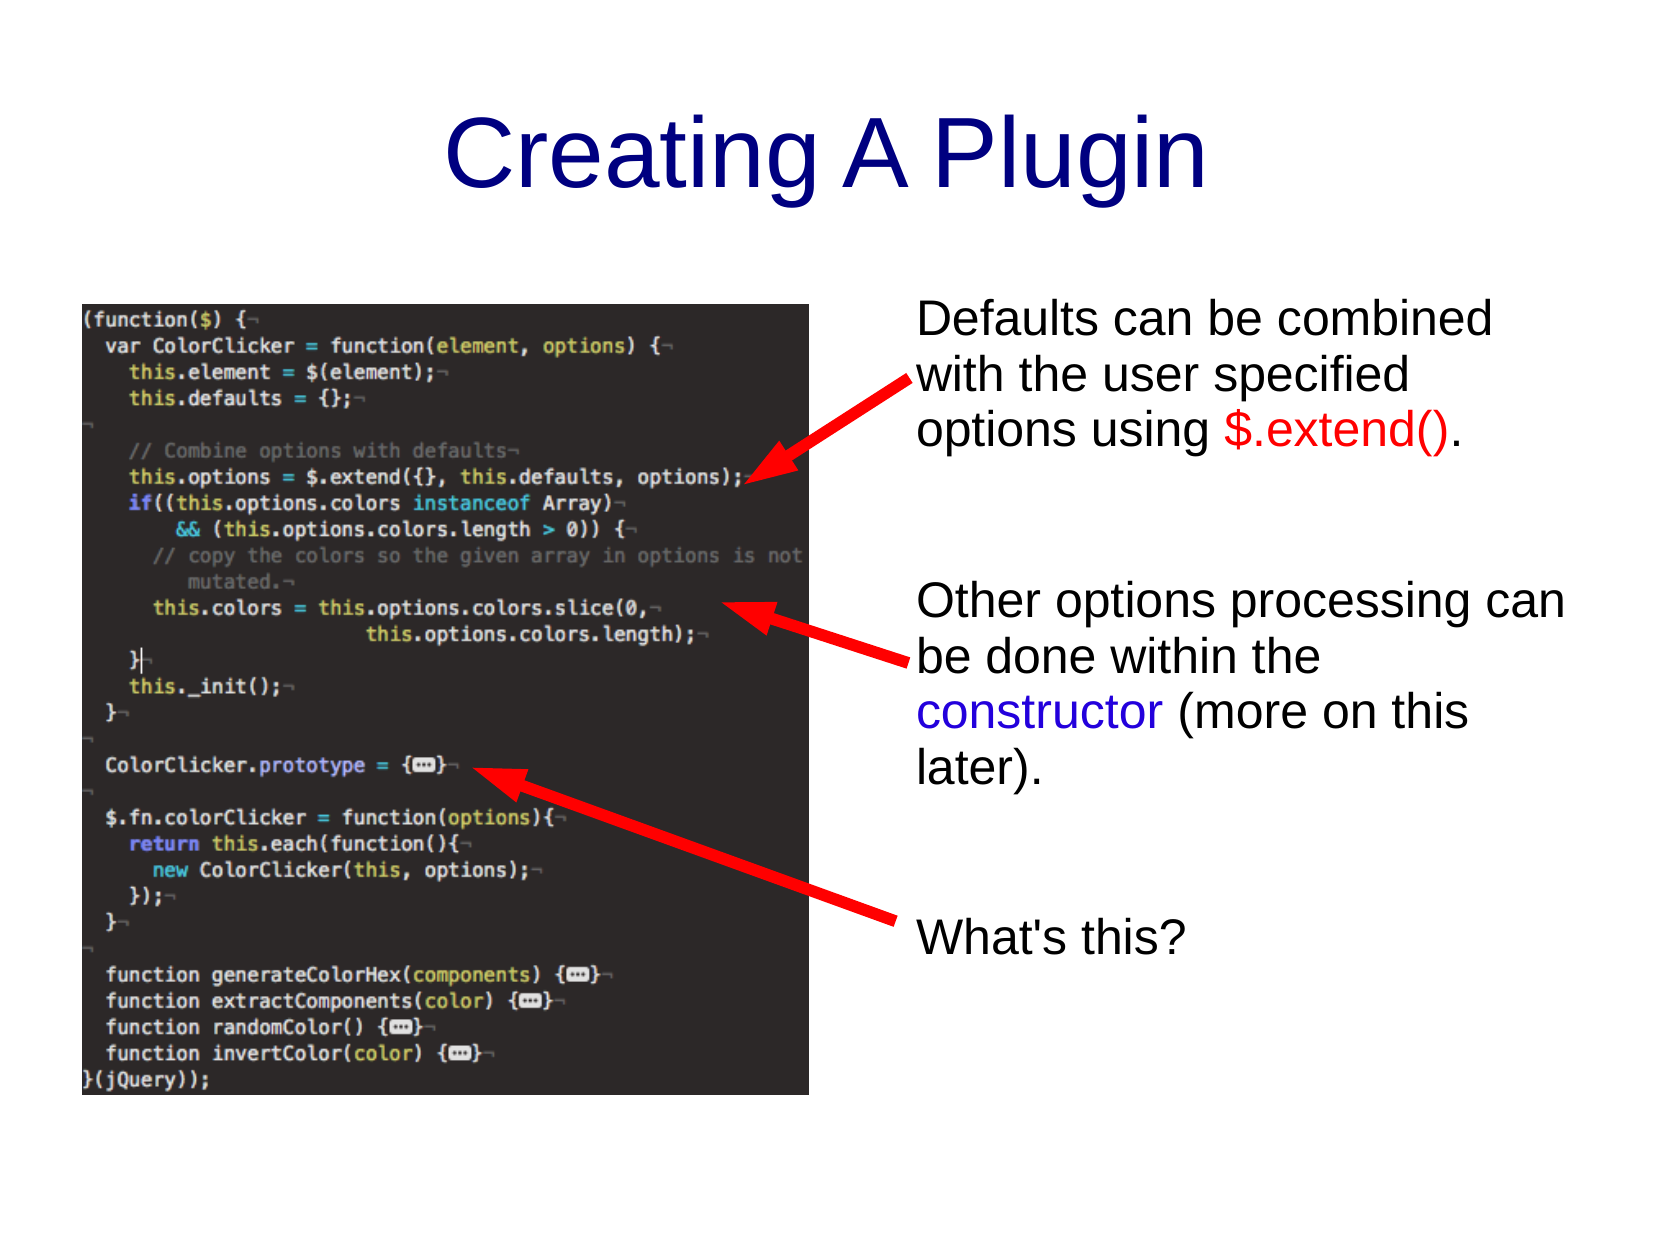

# Creating A Plugin
Defaults can be combined with the user specified options using $.extend().
Other options processing can be done within the constructor (more on this later).
What's this?